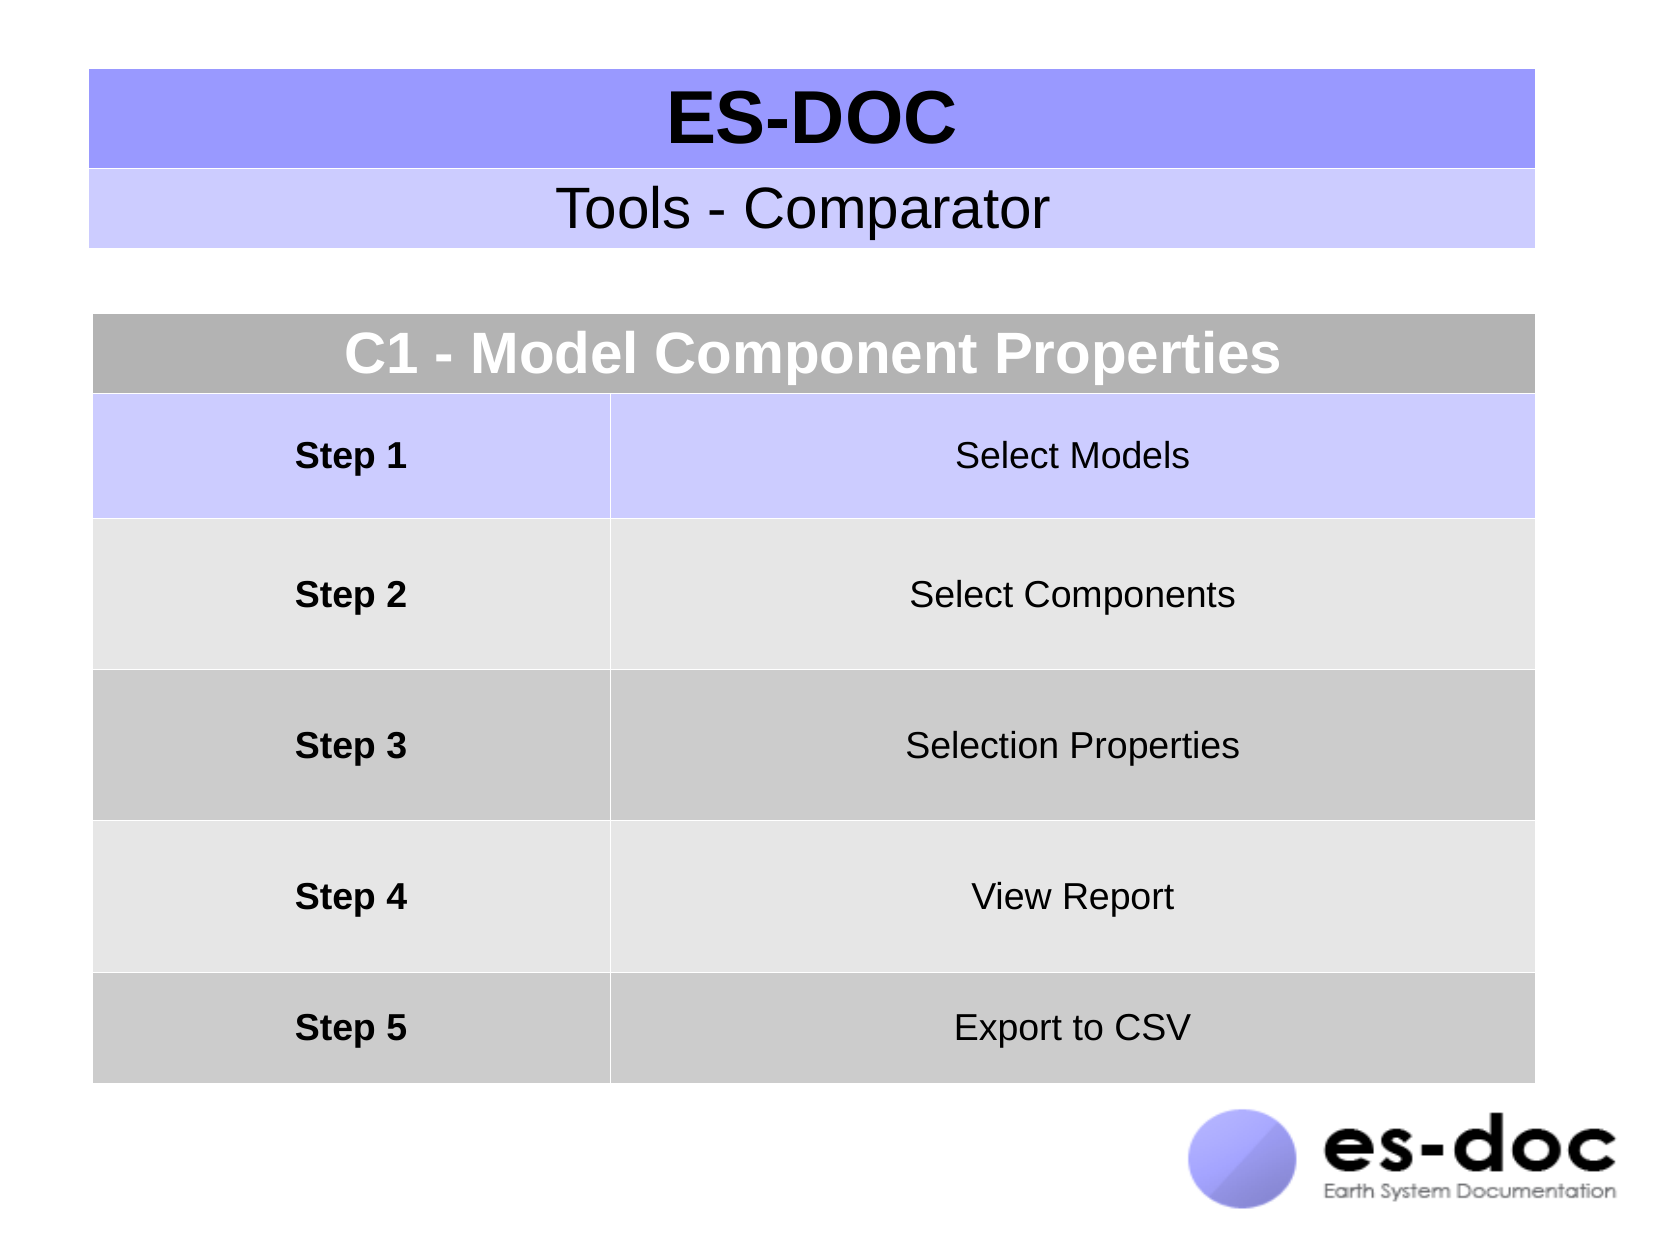

| ES-DOC |
| --- |
| Tools - Comparator |
| C1 - Model Component Properties | |
| --- | --- |
| Step 1 | Select Models |
| Step 2 | Select Components |
| Step 3 | Selection Properties |
| Step 4 | View Report |
| Step 5 | Export to CSV |